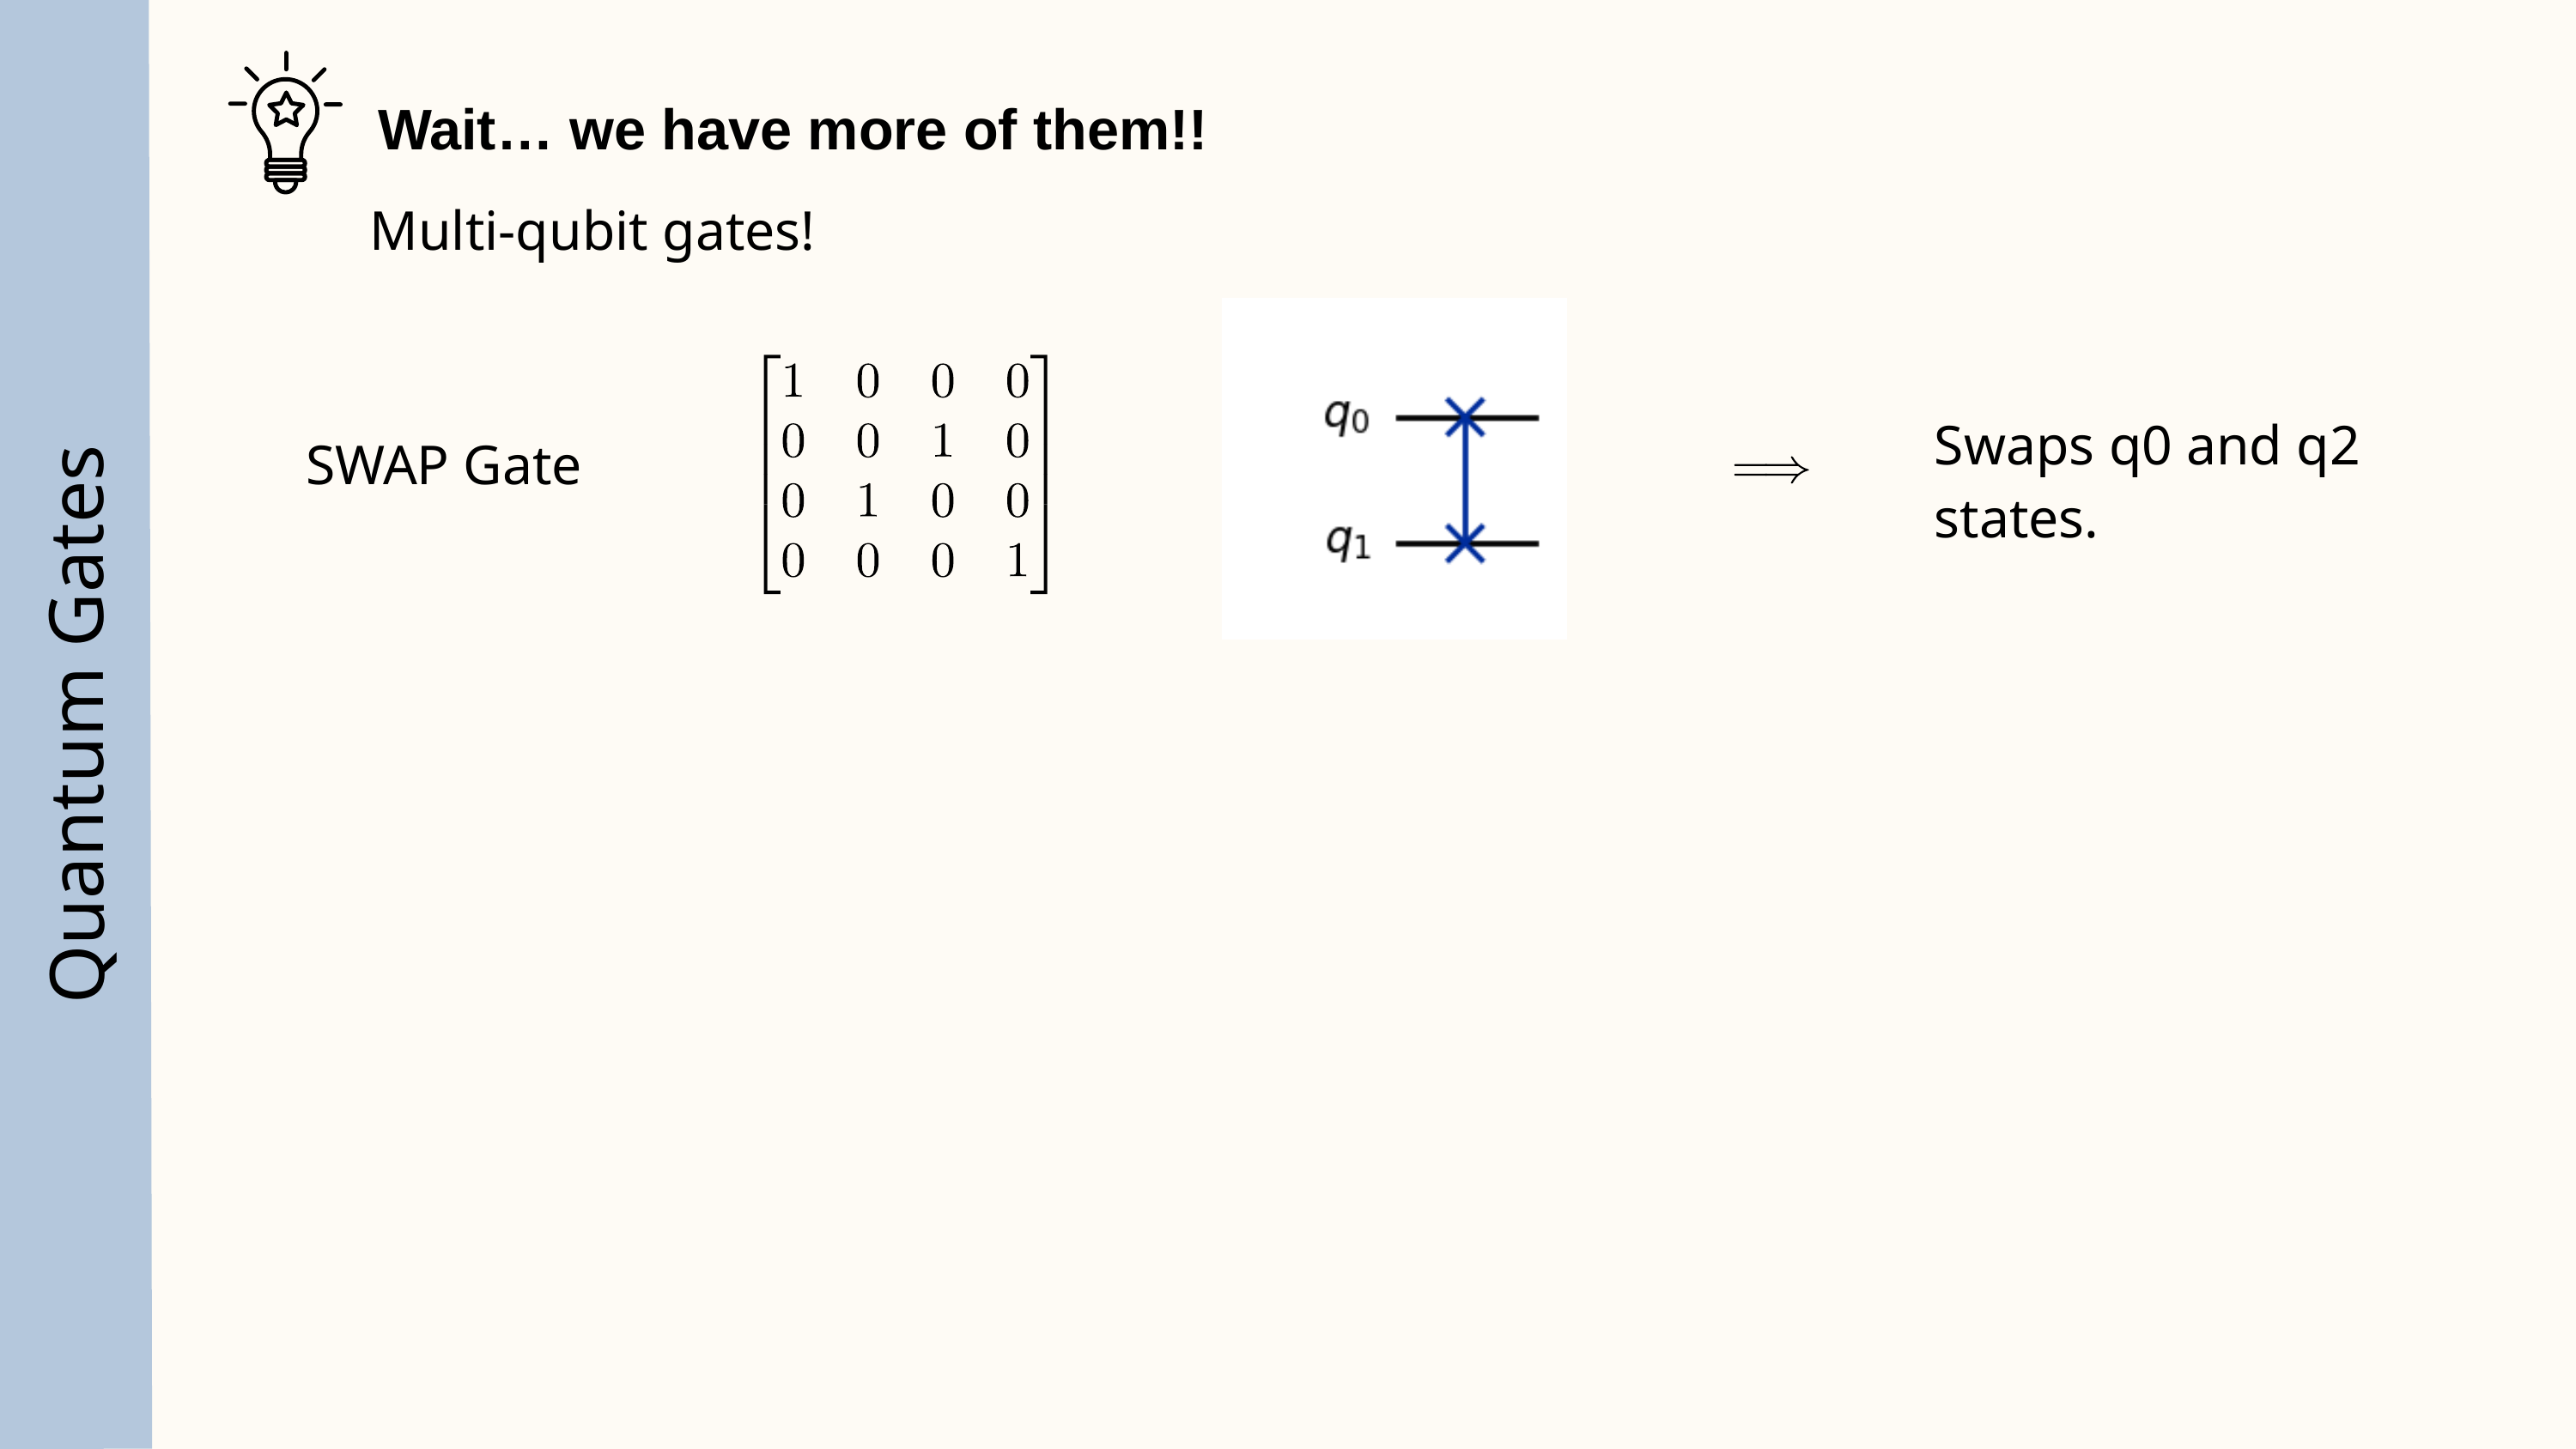

Wait… we have more of them!!
Multi-qubit gates!
Swaps q0 and q2 states.
SWAP Gate
# Quantum Gates